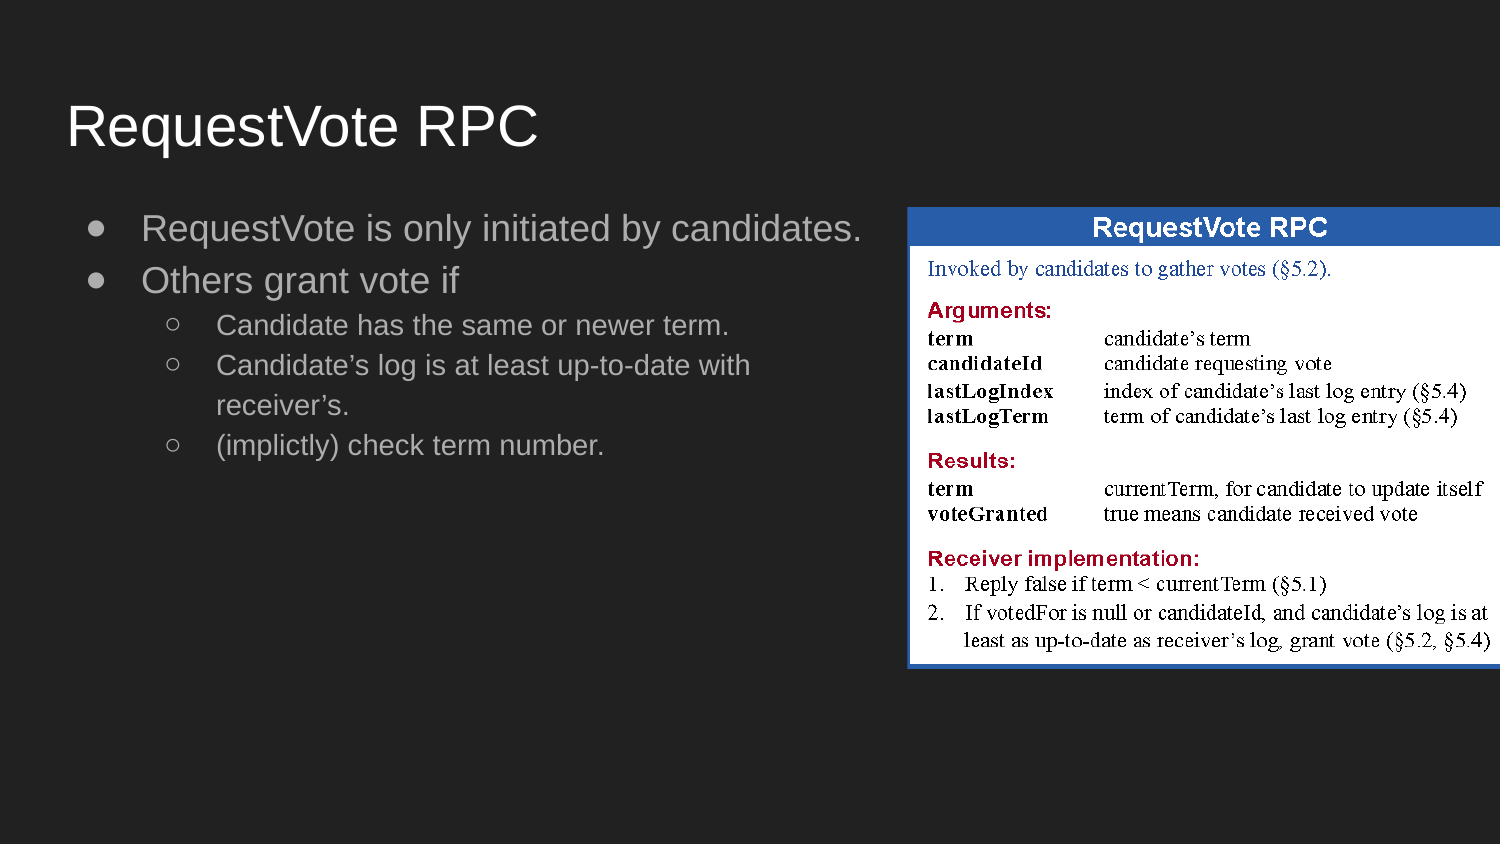

# RequestVote RPC
RequestVote is only initiated by candidates.
Others grant vote if
Candidate has the same or newer term.
Candidate’s log is at least up-to-date with receiver’s.
(implictly) check term number.